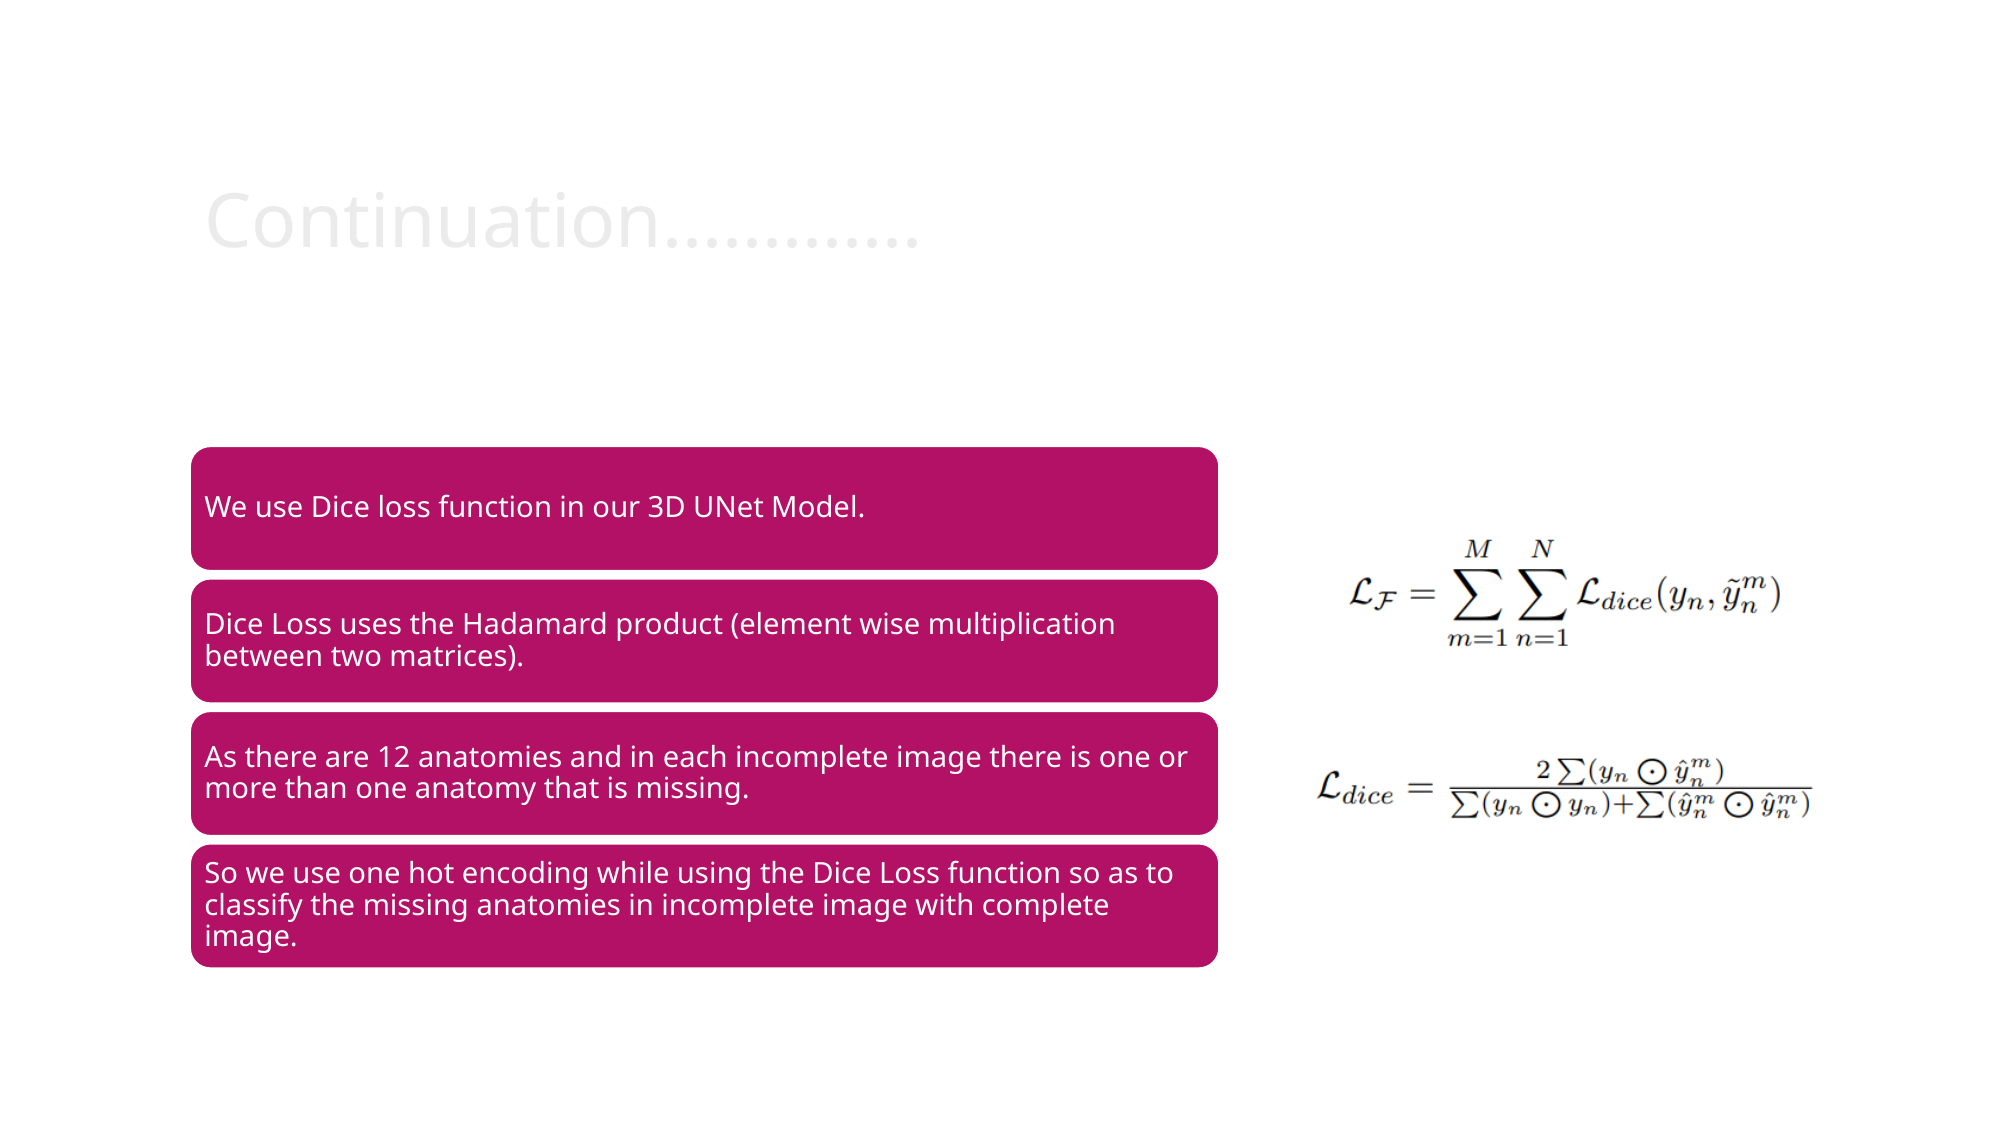

# Continuation.............
We use Dice loss function in our 3D UNet Model.
Dice Loss uses the Hadamard product (element wise multiplication between two matrices).
As there are 12 anatomies and in each incomplete image there is one or more than one anatomy that is missing.
So we use one hot encoding while using the Dice Loss function so as to classify the missing anatomies in incomplete image with complete image.